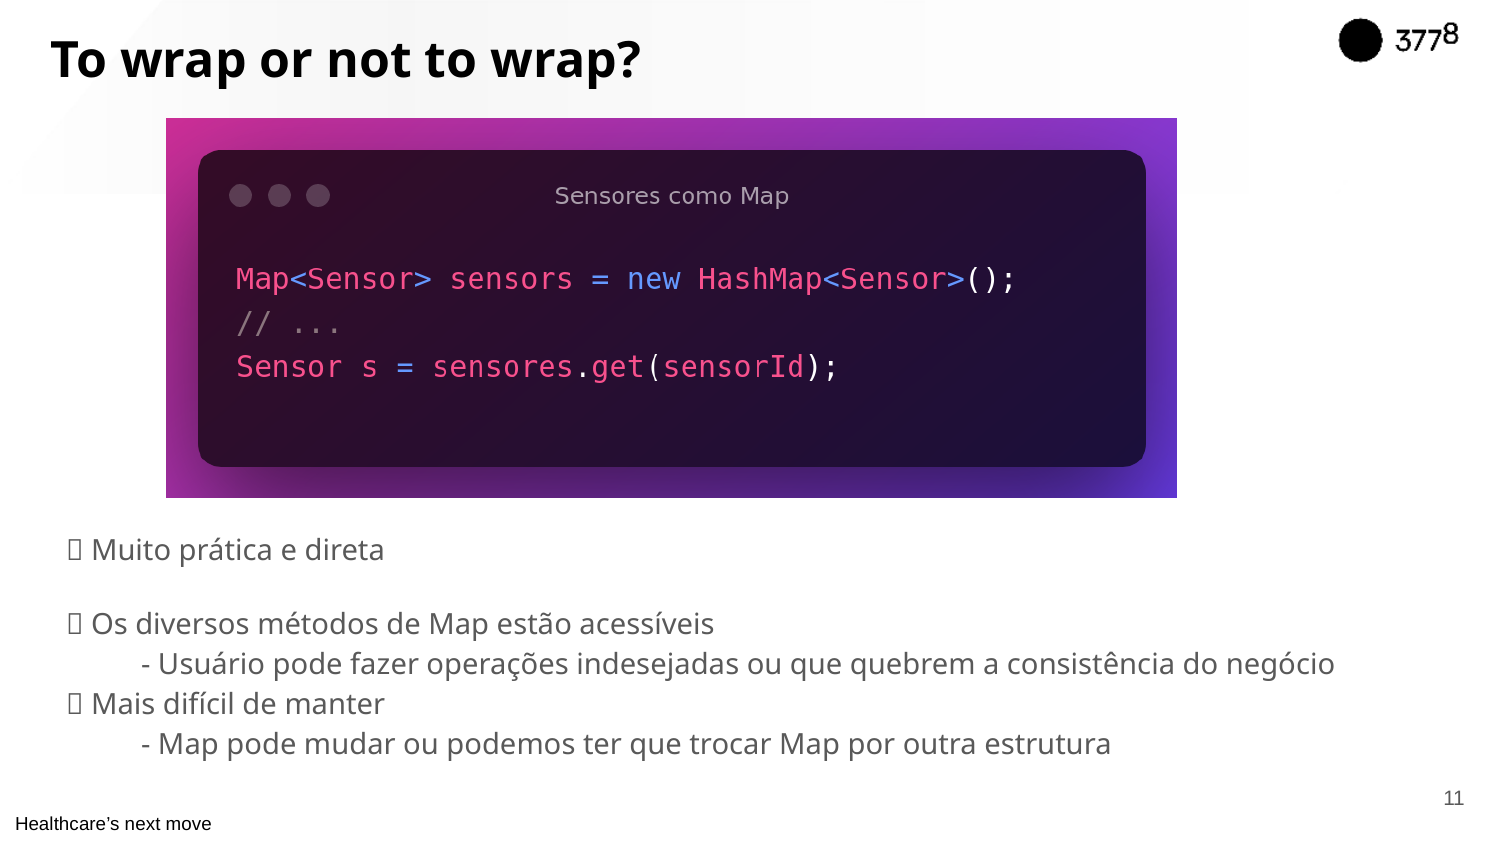

To wrap or not to wrap?
# ✅ Muito prática e direta
❌ Os diversos métodos de Map estão acessíveis
	- Usuário pode fazer operações indesejadas ou que quebrem a consistência do negócio
❌ Mais difícil de manter
	- Map pode mudar ou podemos ter que trocar Map por outra estrutura